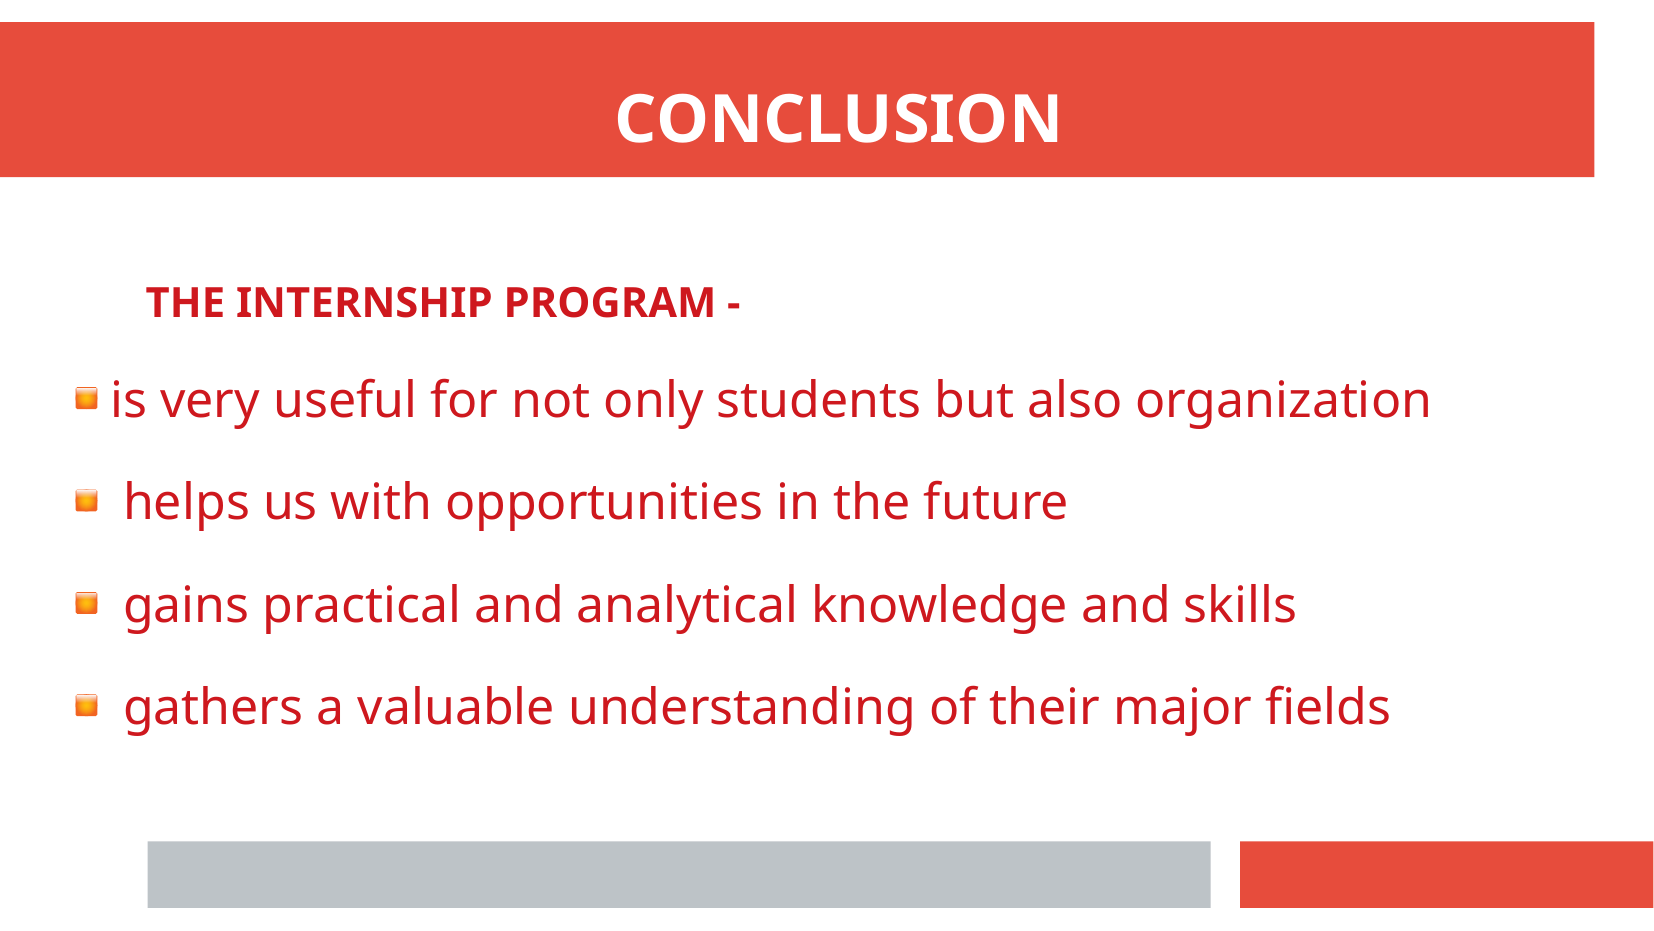

CONCLUSION
THE INTERNSHIP PROGRAM -
is very useful for not only students but also organization
 helps us with opportunities in the future
 gains practical and analytical knowledge and skills
 gathers a valuable understanding of their major fields